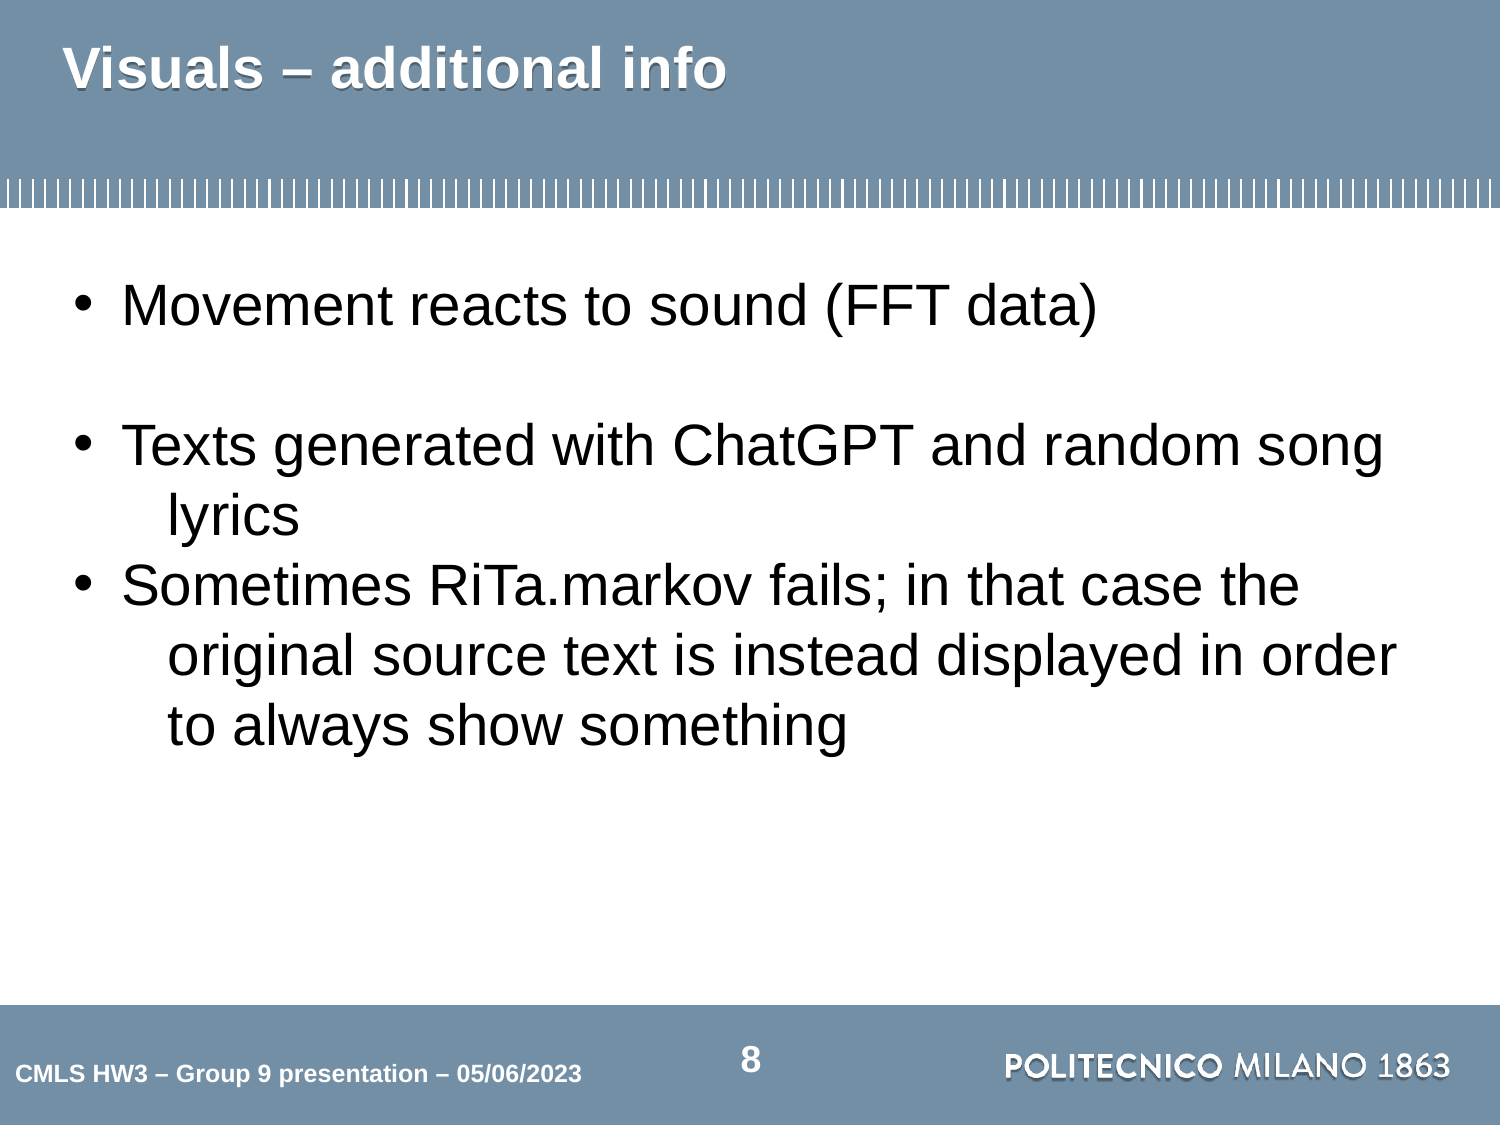

# Visuals – additional info
Movement reacts to sound (FFT data)
Texts generated with ChatGPT and random song lyrics
Sometimes RiTa.markov fails; in that case the original source text is instead displayed in order to always show something
CMLS HW3 – Group 9 presentation – 05/06/2023